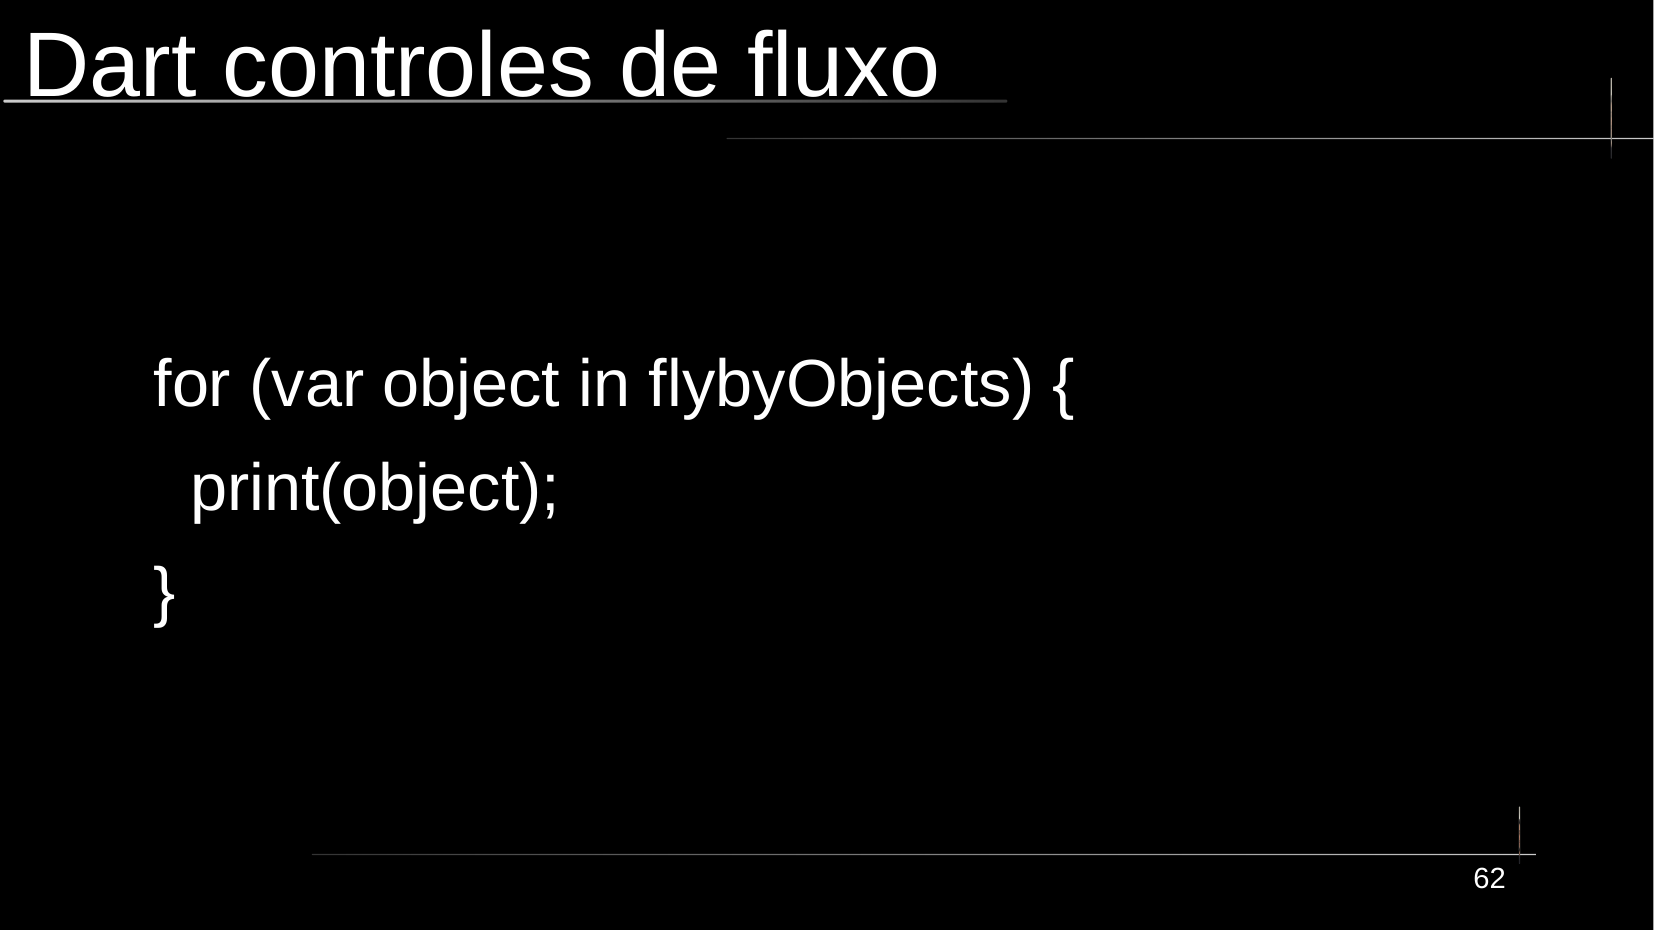

# Dart controles de fluxo
for (var object in flybyObjects) {
 print(object);
}
62